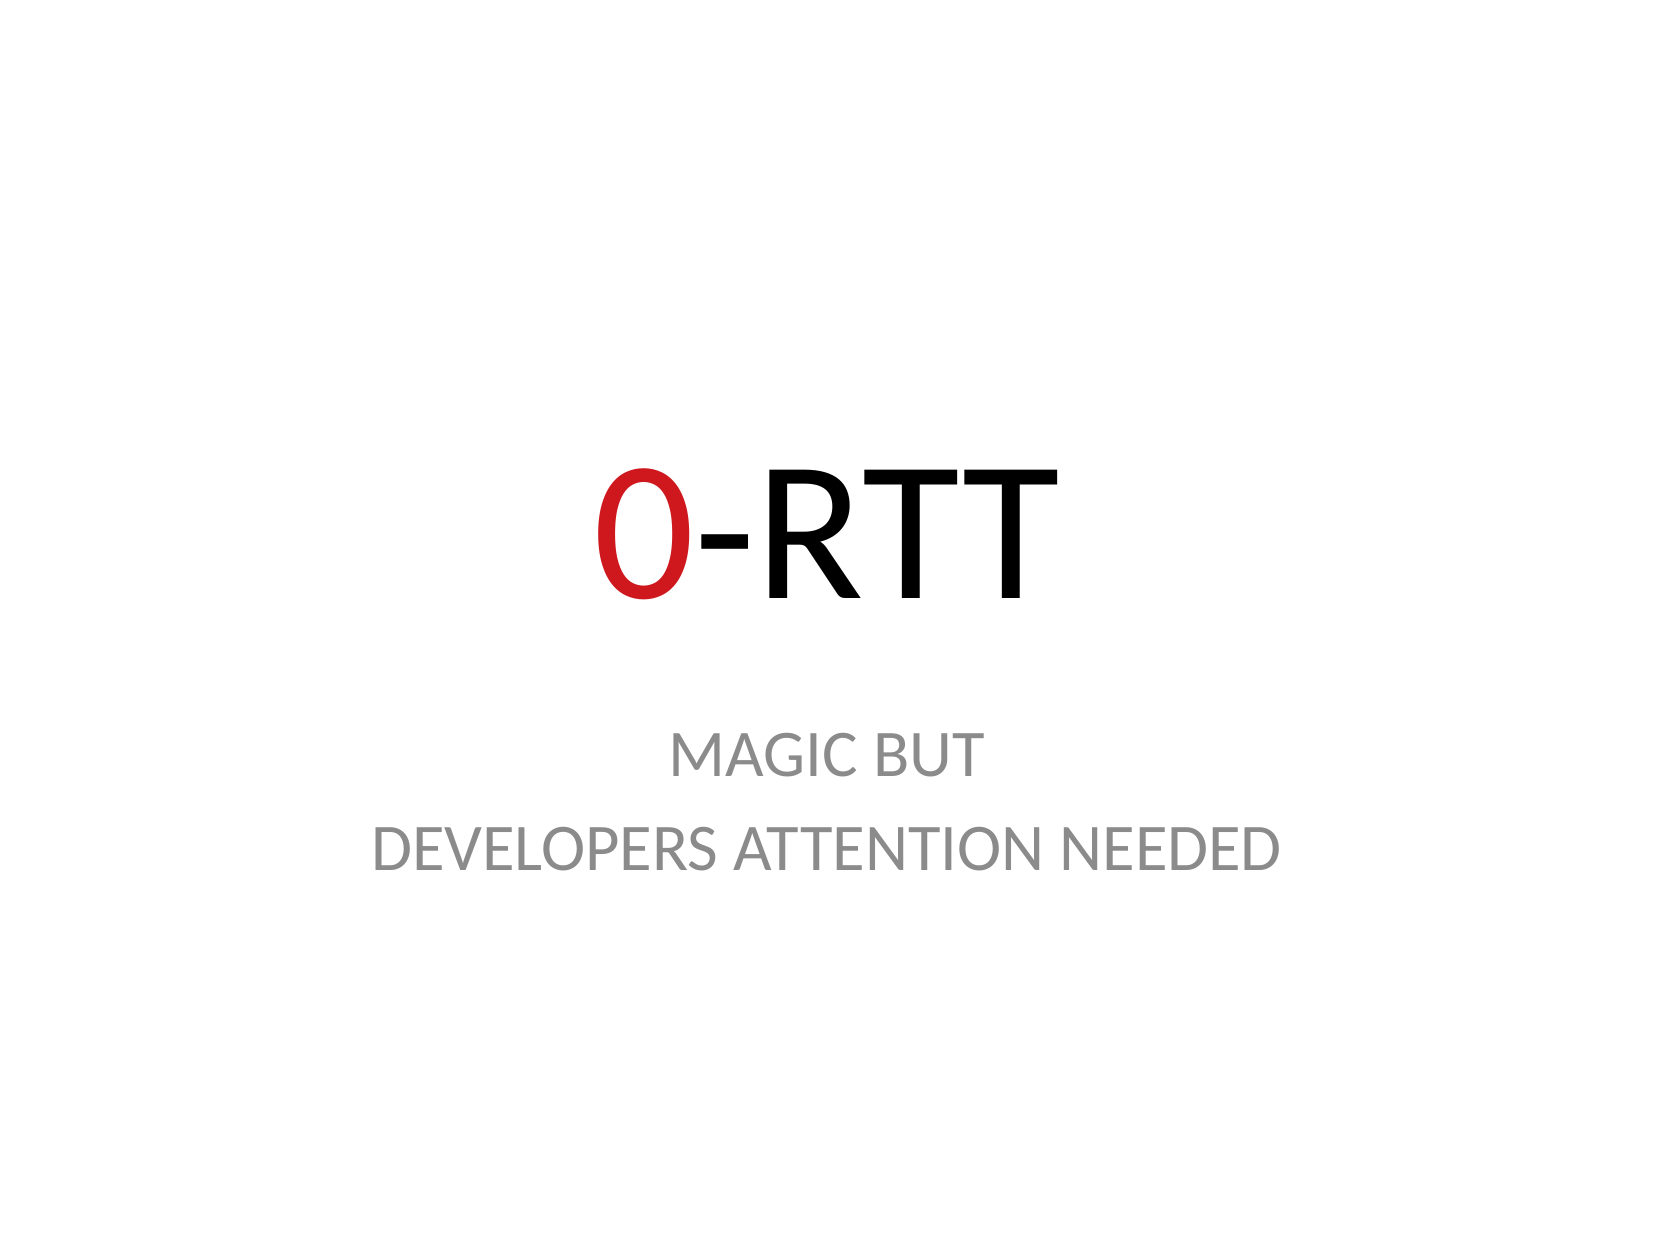

# 0-RTT
MAGIC BUT
DEVELOPERS ATTENTION NEEDED